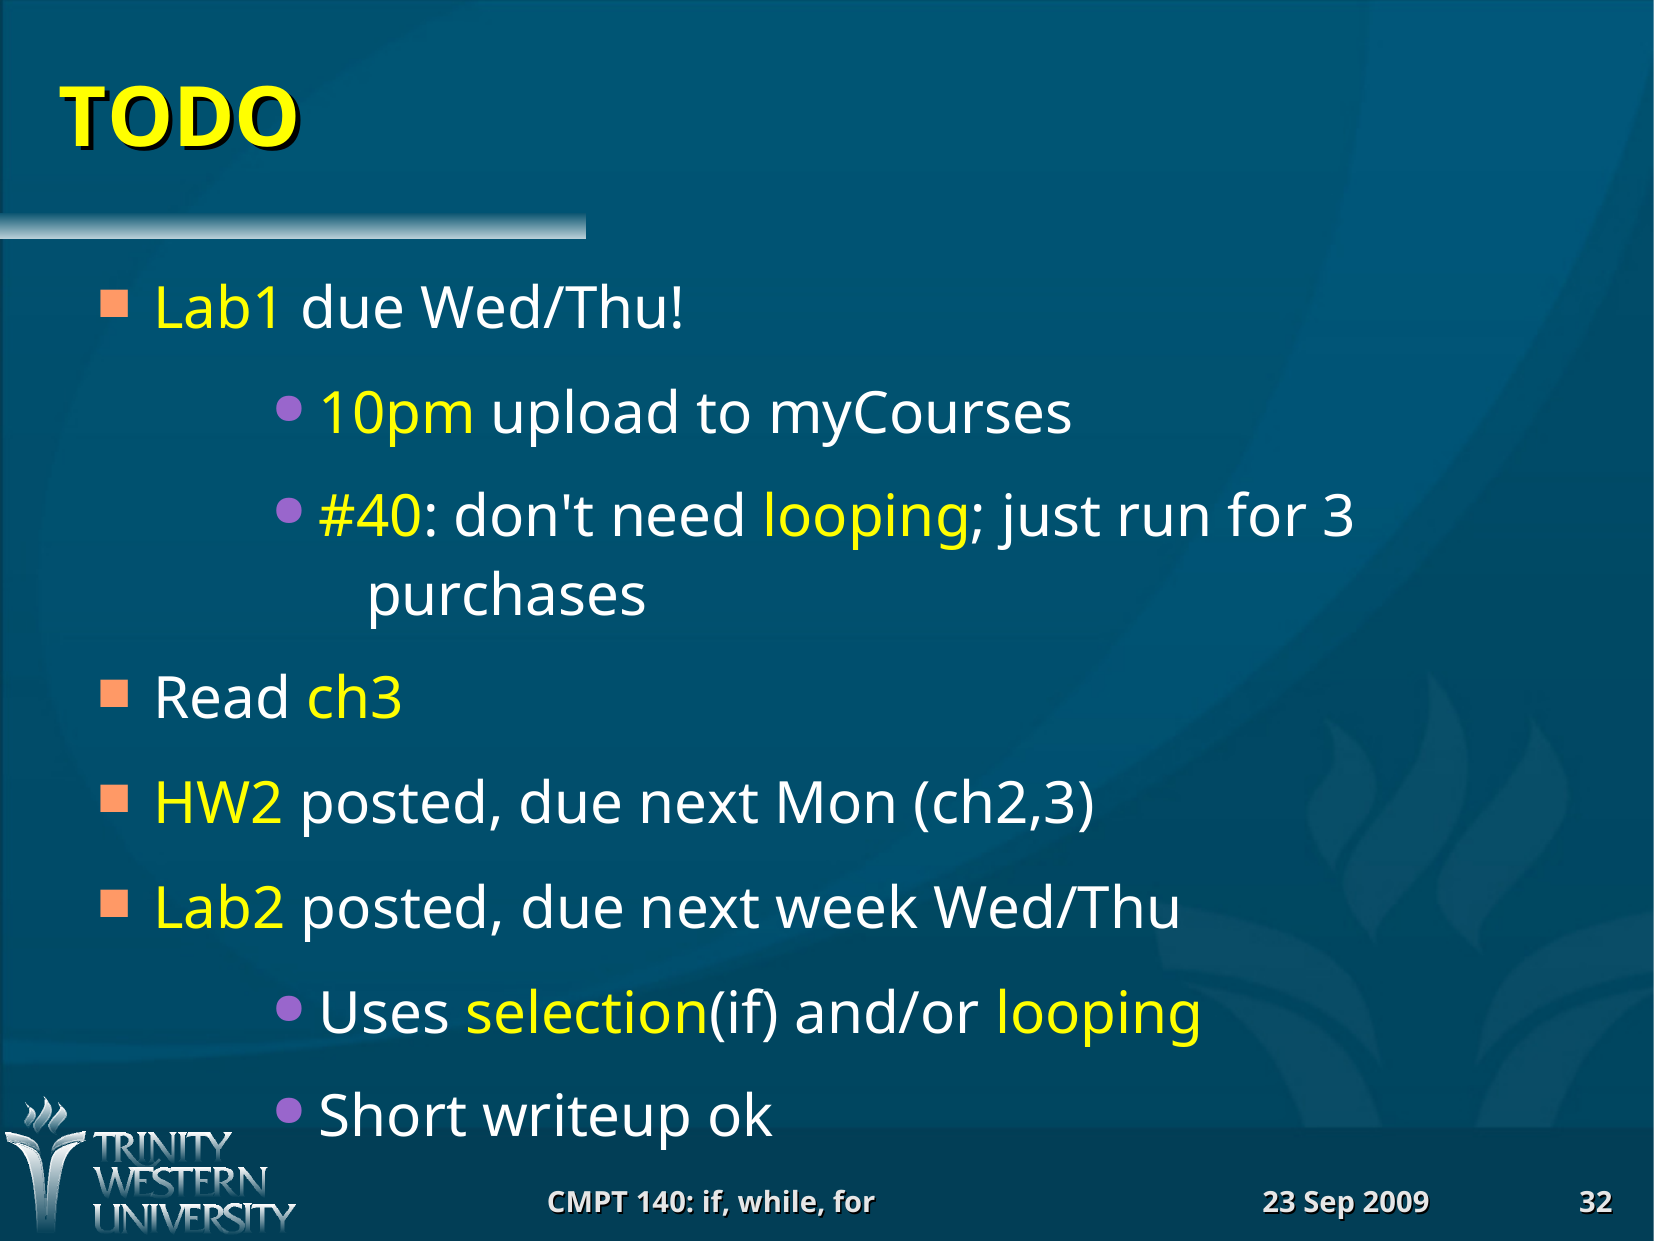

# TODO
Lab1 due Wed/Thu!
10pm upload to myCourses
#40: don't need looping; just run for 3 purchases
Read ch3
HW2 posted, due next Mon (ch2,3)
Lab2 posted, due next week Wed/Thu
Uses selection(if) and/or looping
Short writeup ok
CMPT 140: if, while, for
23 Sep 2009
32